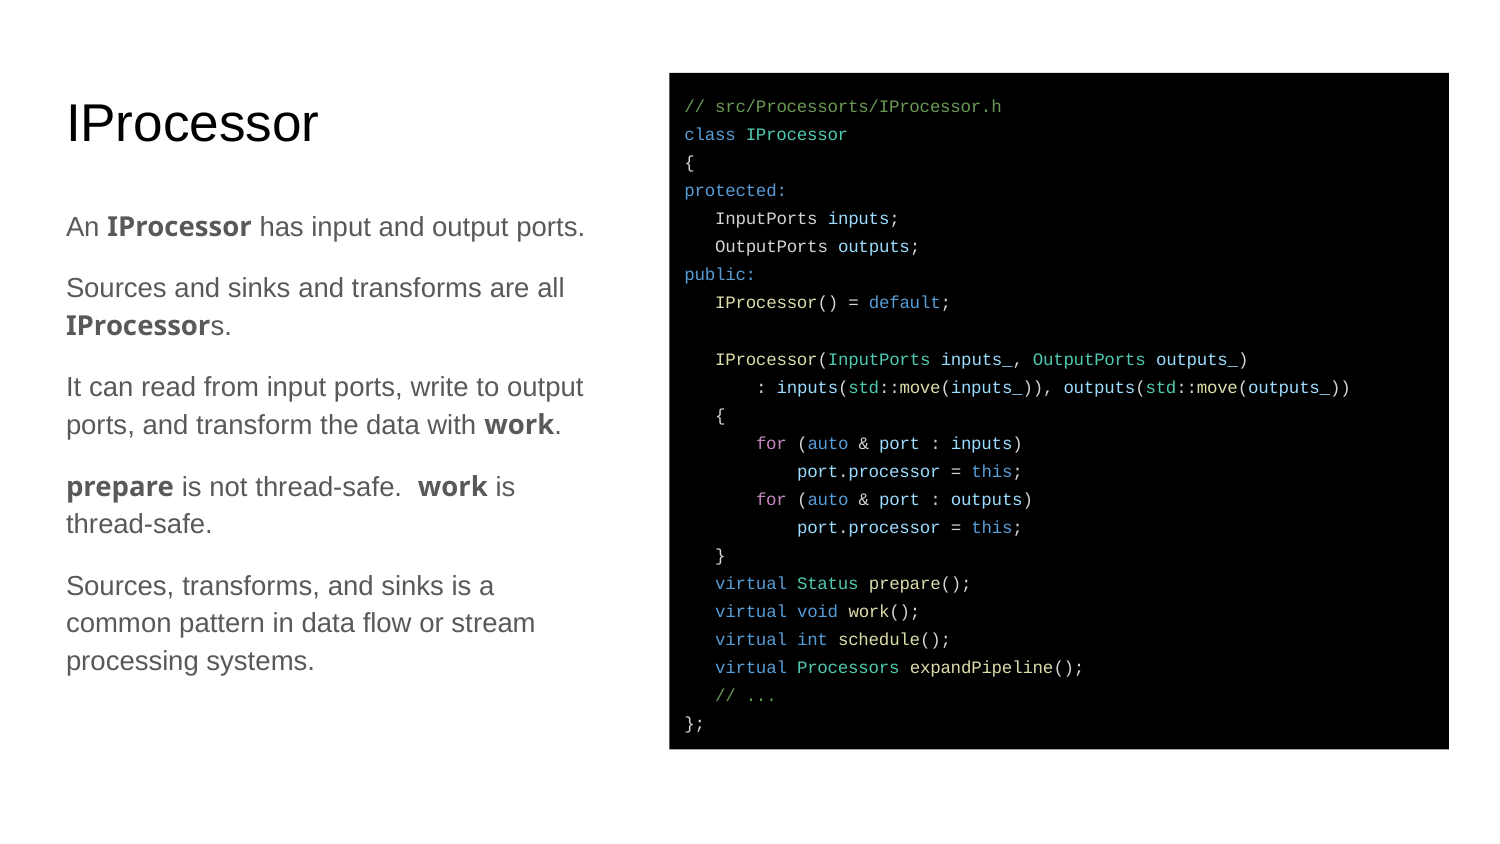

# IProcessor
// src/Processorts/IProcessor.h
class IProcessor
{
protected:
 InputPorts inputs;
 OutputPorts outputs;
public:
 IProcessor() = default;
 IProcessor(InputPorts inputs_, OutputPorts outputs_)
 : inputs(std::move(inputs_)), outputs(std::move(outputs_))
 {
 for (auto & port : inputs)
 port.processor = this;
 for (auto & port : outputs)
 port.processor = this;
 }
 virtual Status prepare();
 virtual void work();
 virtual int schedule();
 virtual Processors expandPipeline();
 // ...
};
An IProcessor has input and output ports.
Sources and sinks and transforms are all IProcessors.
It can read from input ports, write to output ports, and transform the data with work.
prepare is not thread-safe. work is thread-safe.
Sources, transforms, and sinks is a common pattern in data flow or stream processing systems.